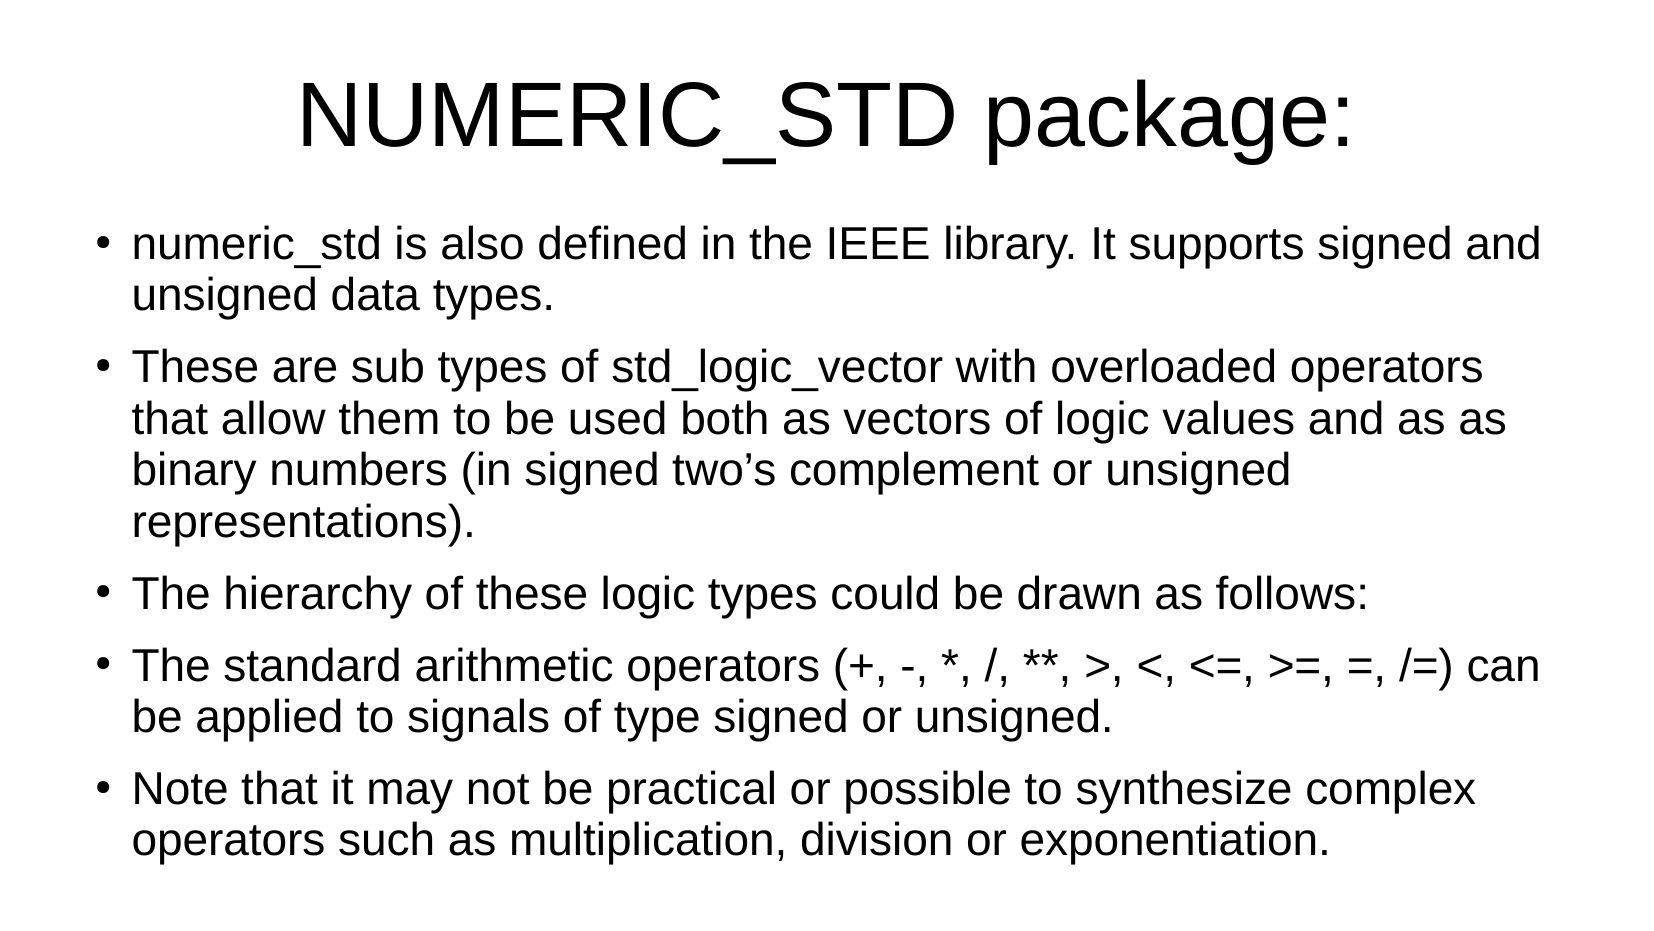

# NUMERIC_STD package:
numeric_std is also defined in the IEEE library. It supports signed and unsigned data types.
These are sub types of std_logic_vector with overloaded operators that allow them to be used both as vectors of logic values and as as binary numbers (in signed two’s complement or unsigned representations).
The hierarchy of these logic types could be drawn as follows:
The standard arithmetic operators (+, -, *, /, **, >, <, <=, >=, =, /=) can be applied to signals of type signed or unsigned.
Note that it may not be practical or possible to synthesize complex operators such as multiplication, division or exponentiation.